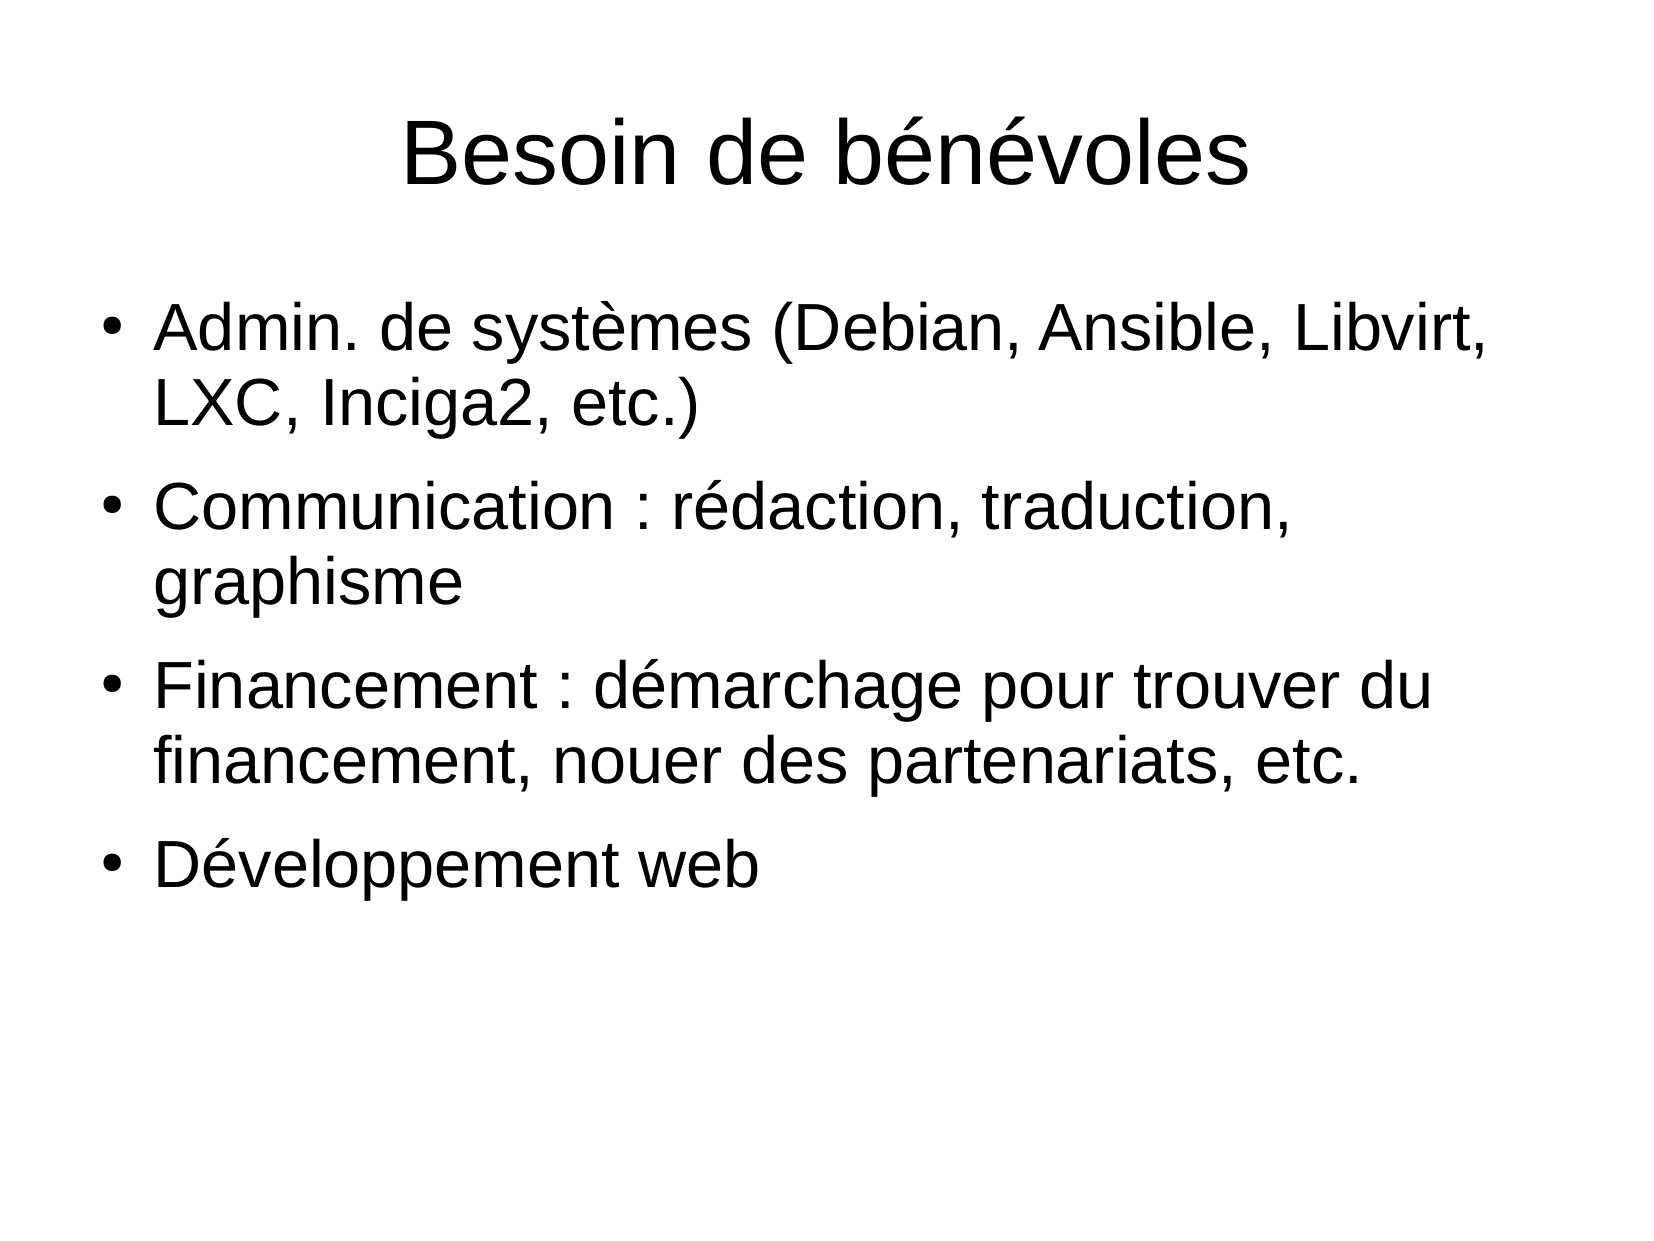

# Besoin de bénévoles
Admin. de systèmes (Debian, Ansible, Libvirt, LXC, Inciga2, etc.)
Communication : rédaction, traduction, graphisme
Financement : démarchage pour trouver du financement, nouer des partenariats, etc.
Développement web